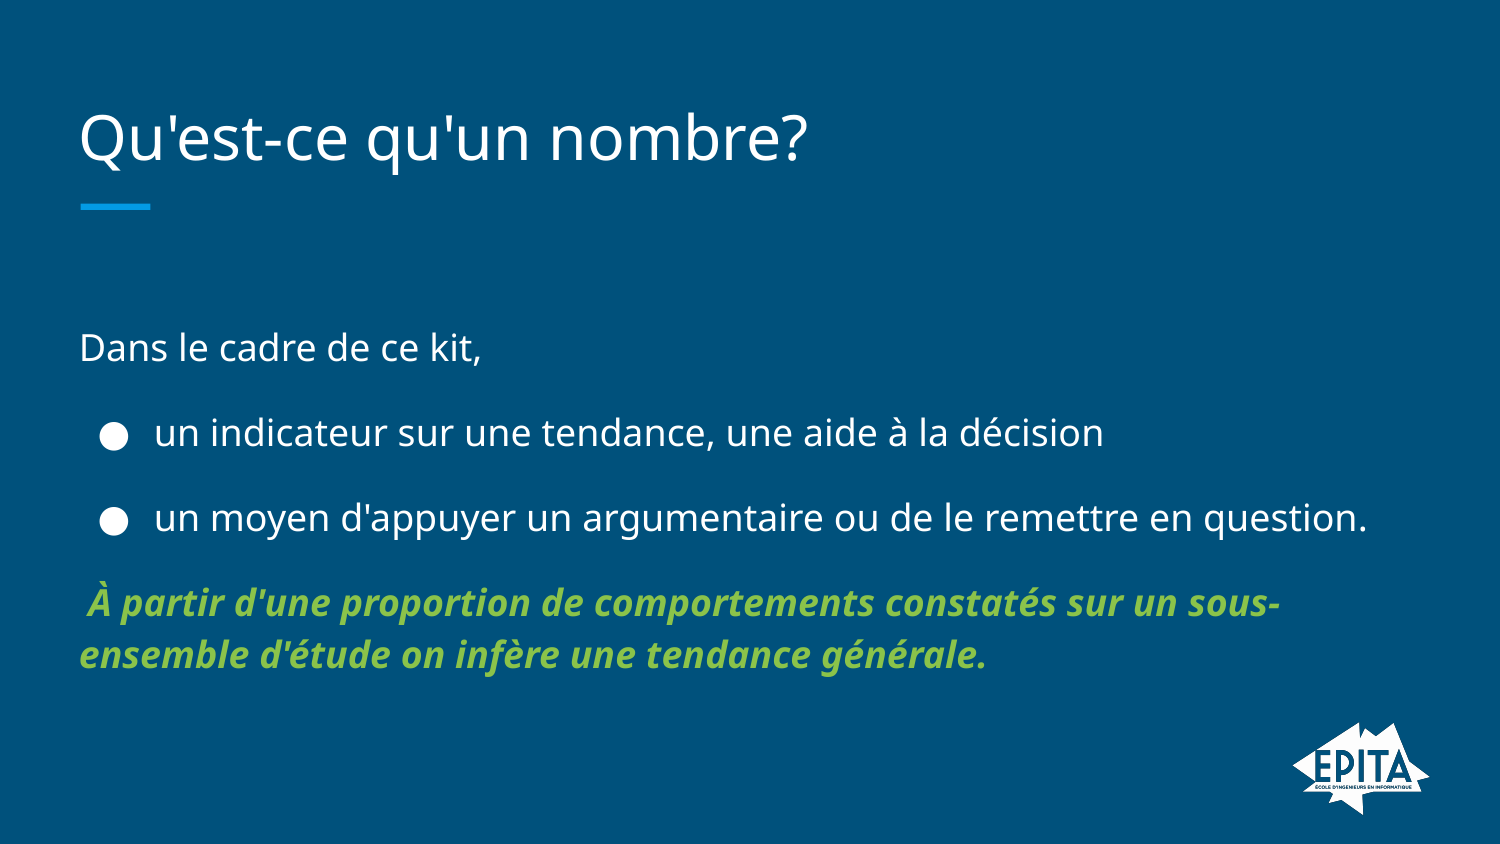

# Qu'est-ce qu'un nombre?
Dans le cadre de ce kit,
un indicateur sur une tendance, une aide à la décision
un moyen d'appuyer un argumentaire ou de le remettre en question.
 À partir d'une proportion de comportements constatés sur un sous-ensemble d'étude on infère une tendance générale.